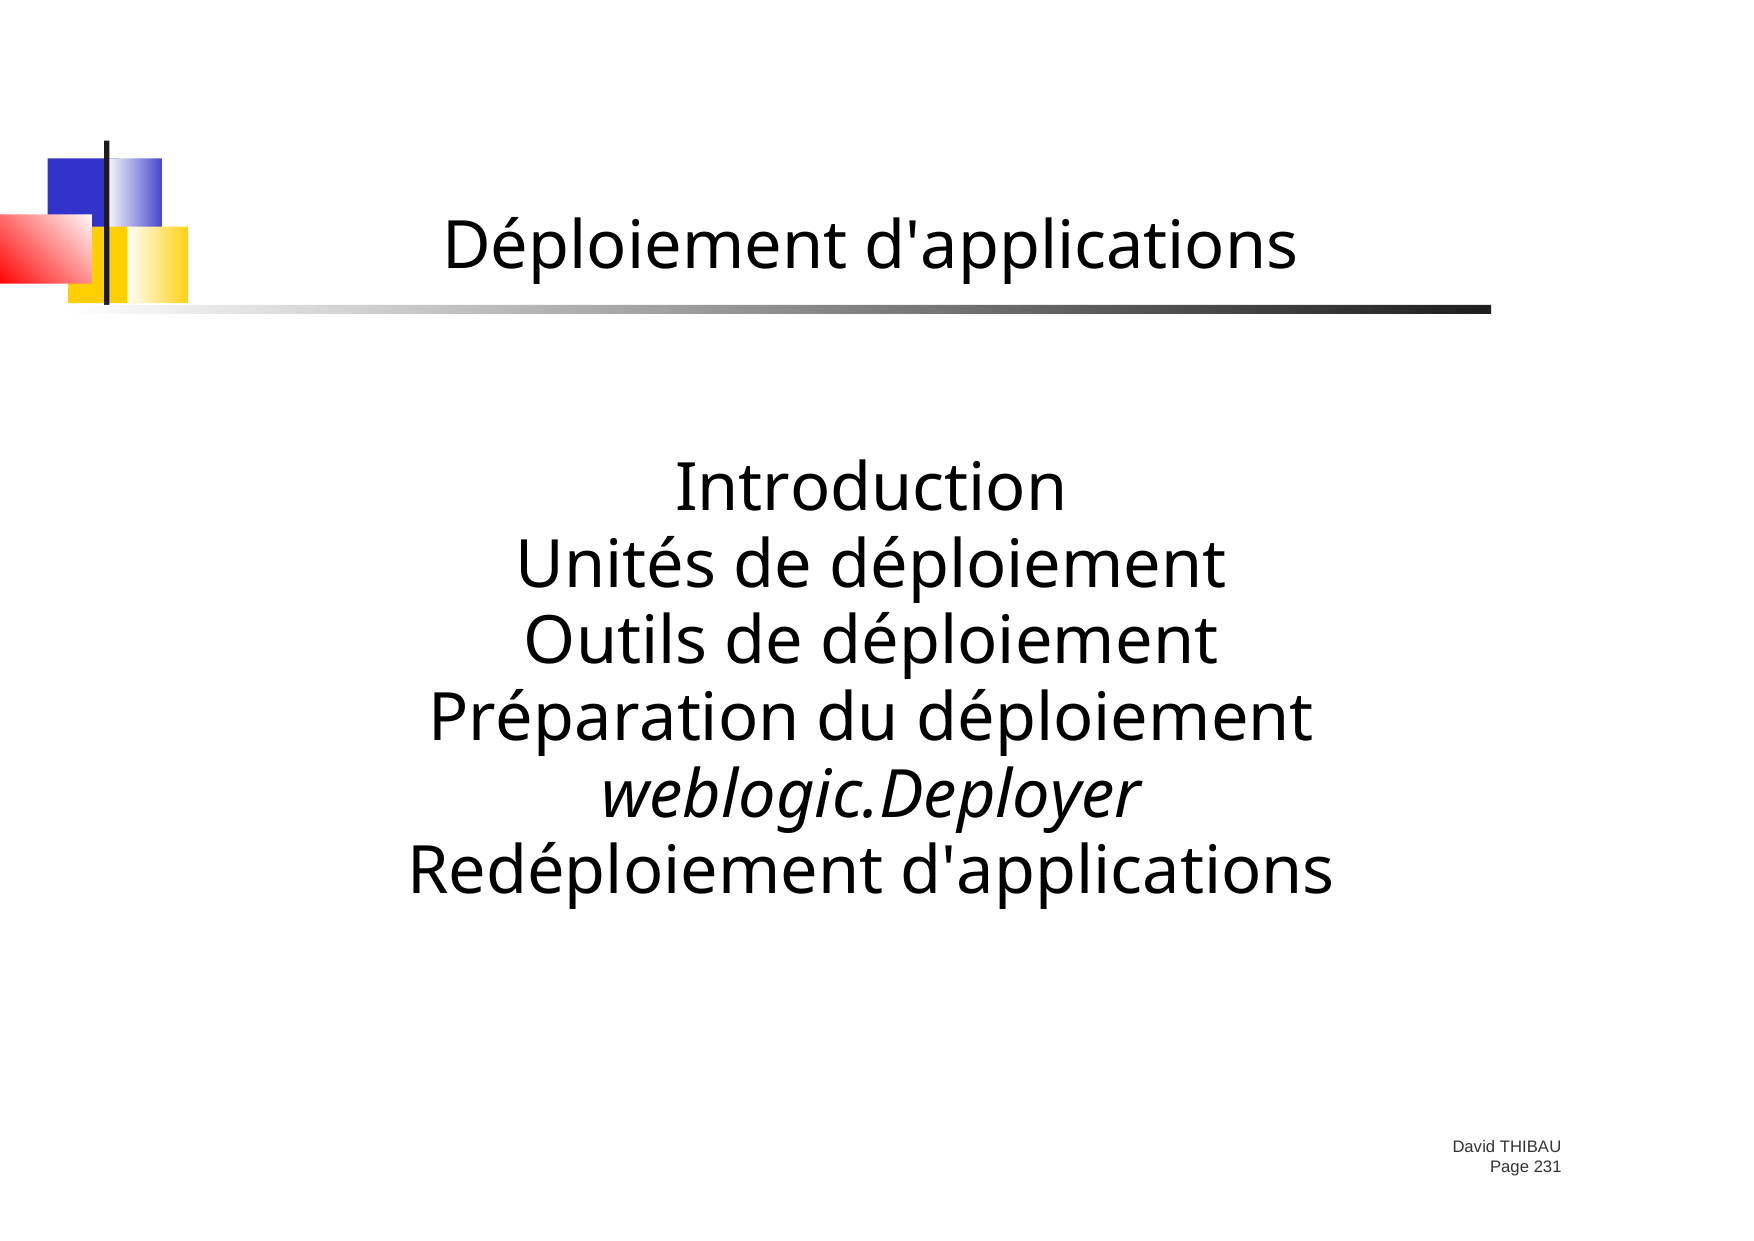

# Déploiement d'applications
Introduction
Unités de déploiement
Outils de déploiement
Préparation du déploiement
weblogic.Deployer
Redéploiement d'applications